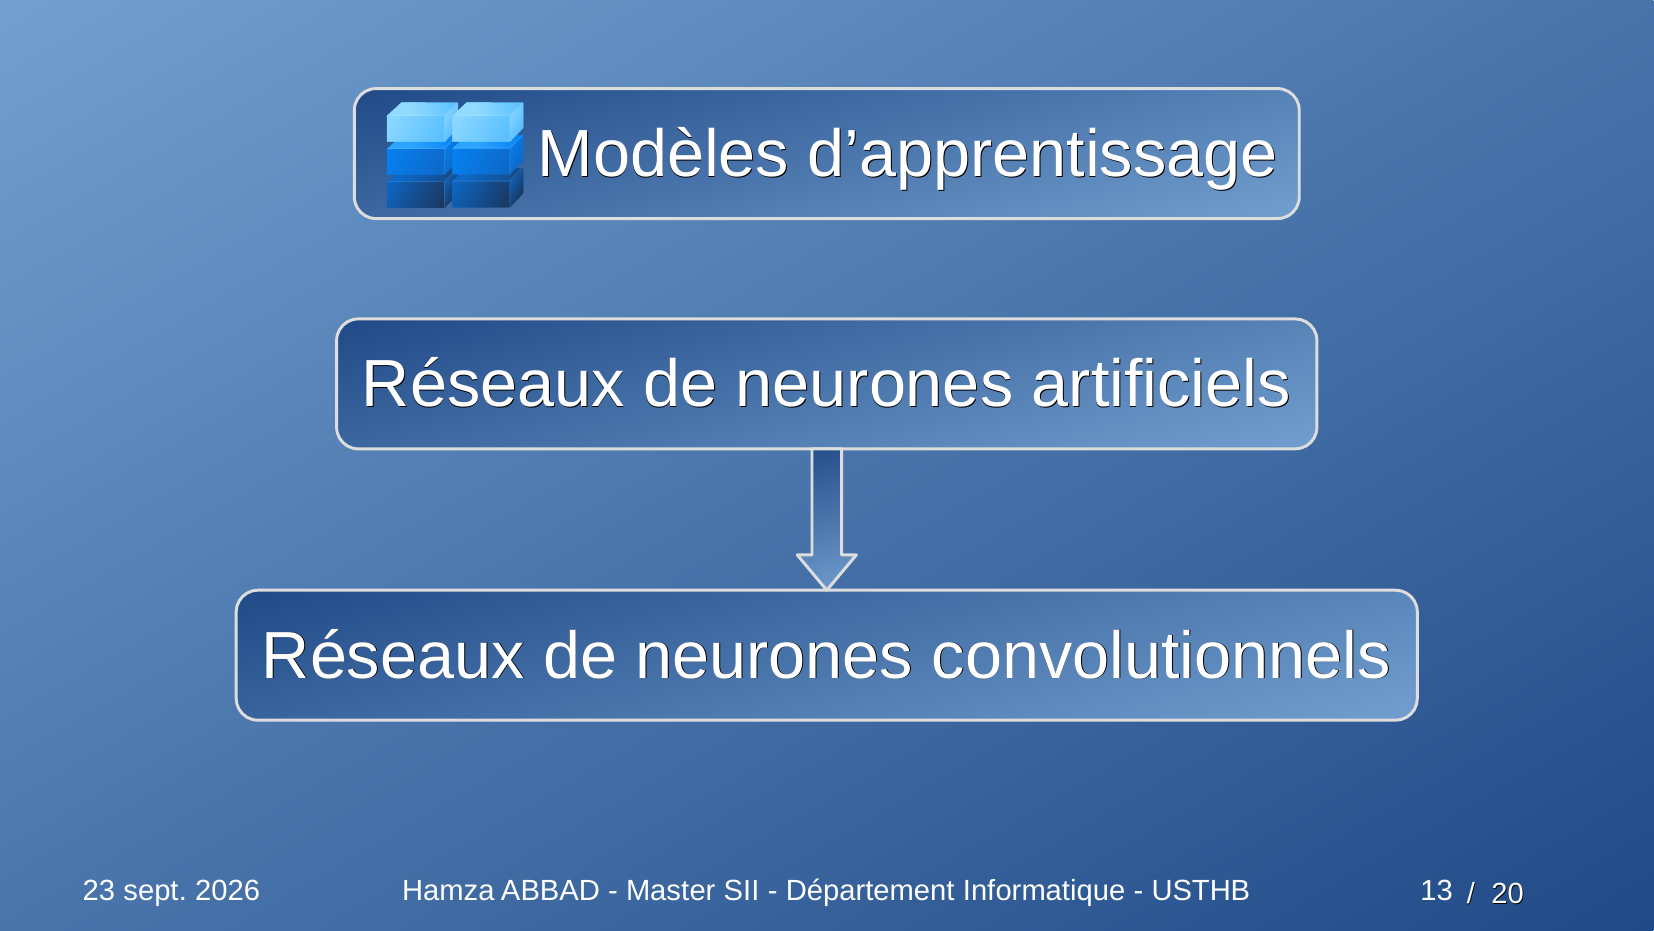

Modèles d’apprentissage
Réseaux de neurones artificiels
Réseaux de neurones convolutionnels
Hamza ABBAD - Master SII - Département Informatique - USTHB
13